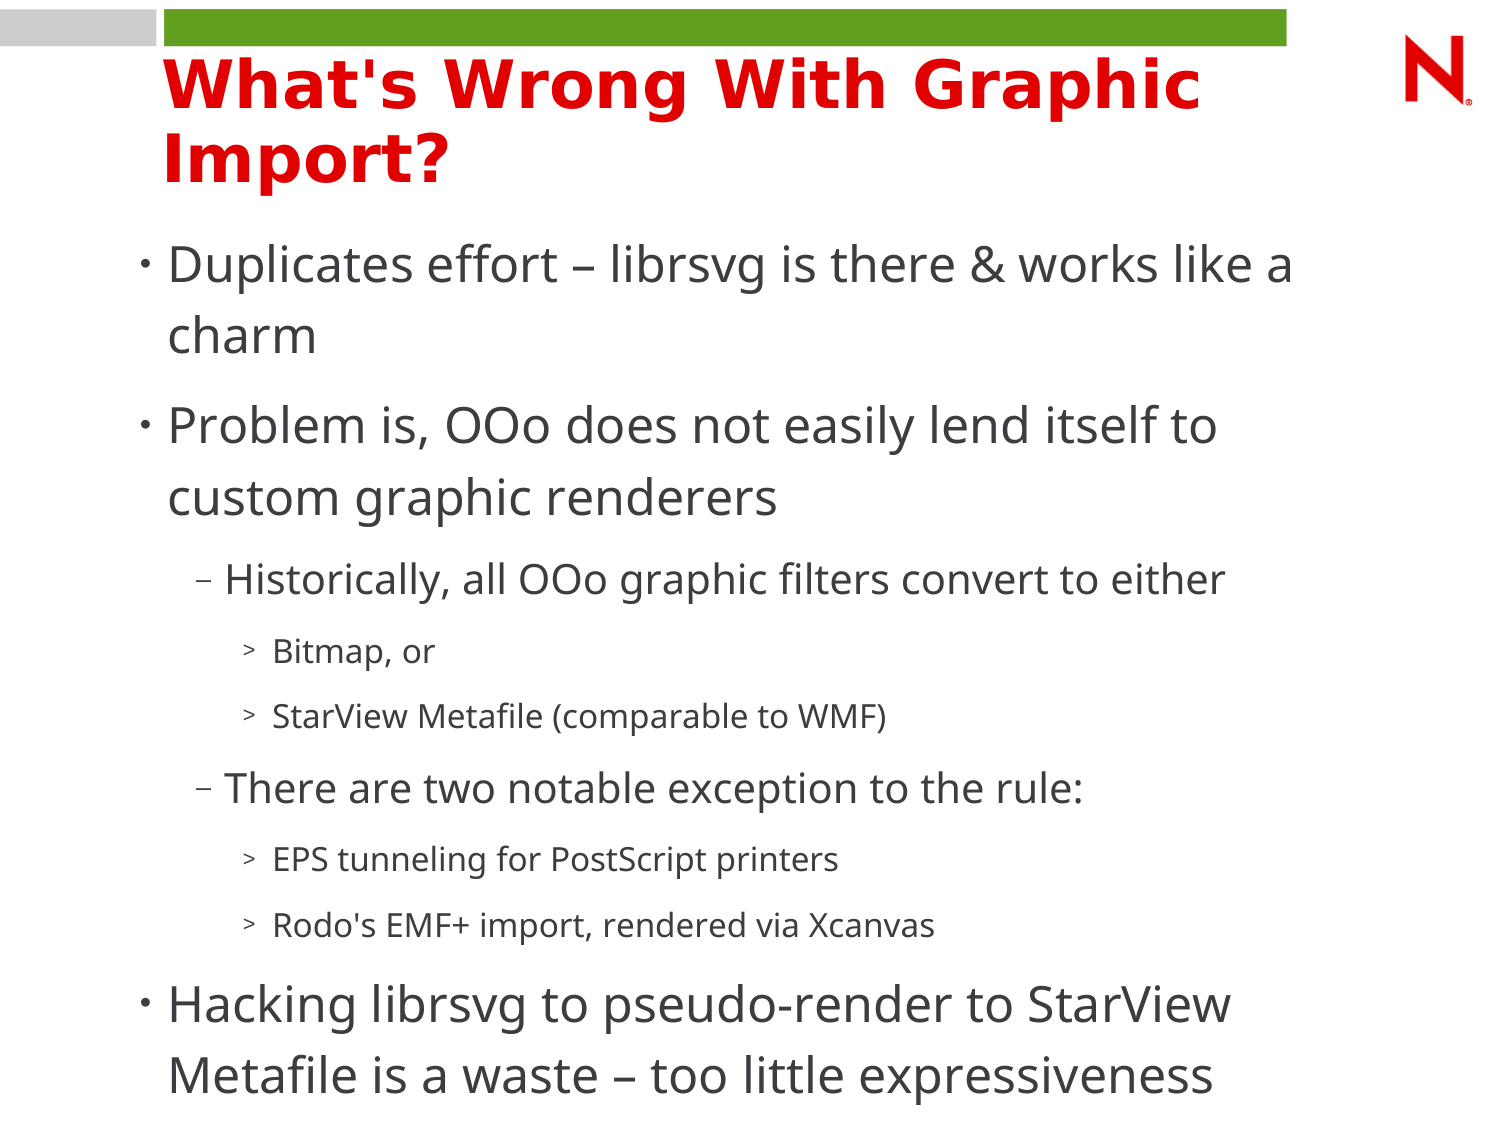

# What's Wrong With Graphic Import?
Duplicates effort – librsvg is there & works like a charm
Problem is, OOo does not easily lend itself to custom graphic renderers
Historically, all OOo graphic filters convert to either
Bitmap, or
StarView Metafile (comparable to WMF)
There are two notable exception to the rule:
EPS tunneling for PostScript printers
Rodo's EMF+ import, rendered via Xcanvas
Hacking librsvg to pseudo-render to StarView Metafile is a waste – too little expressiveness